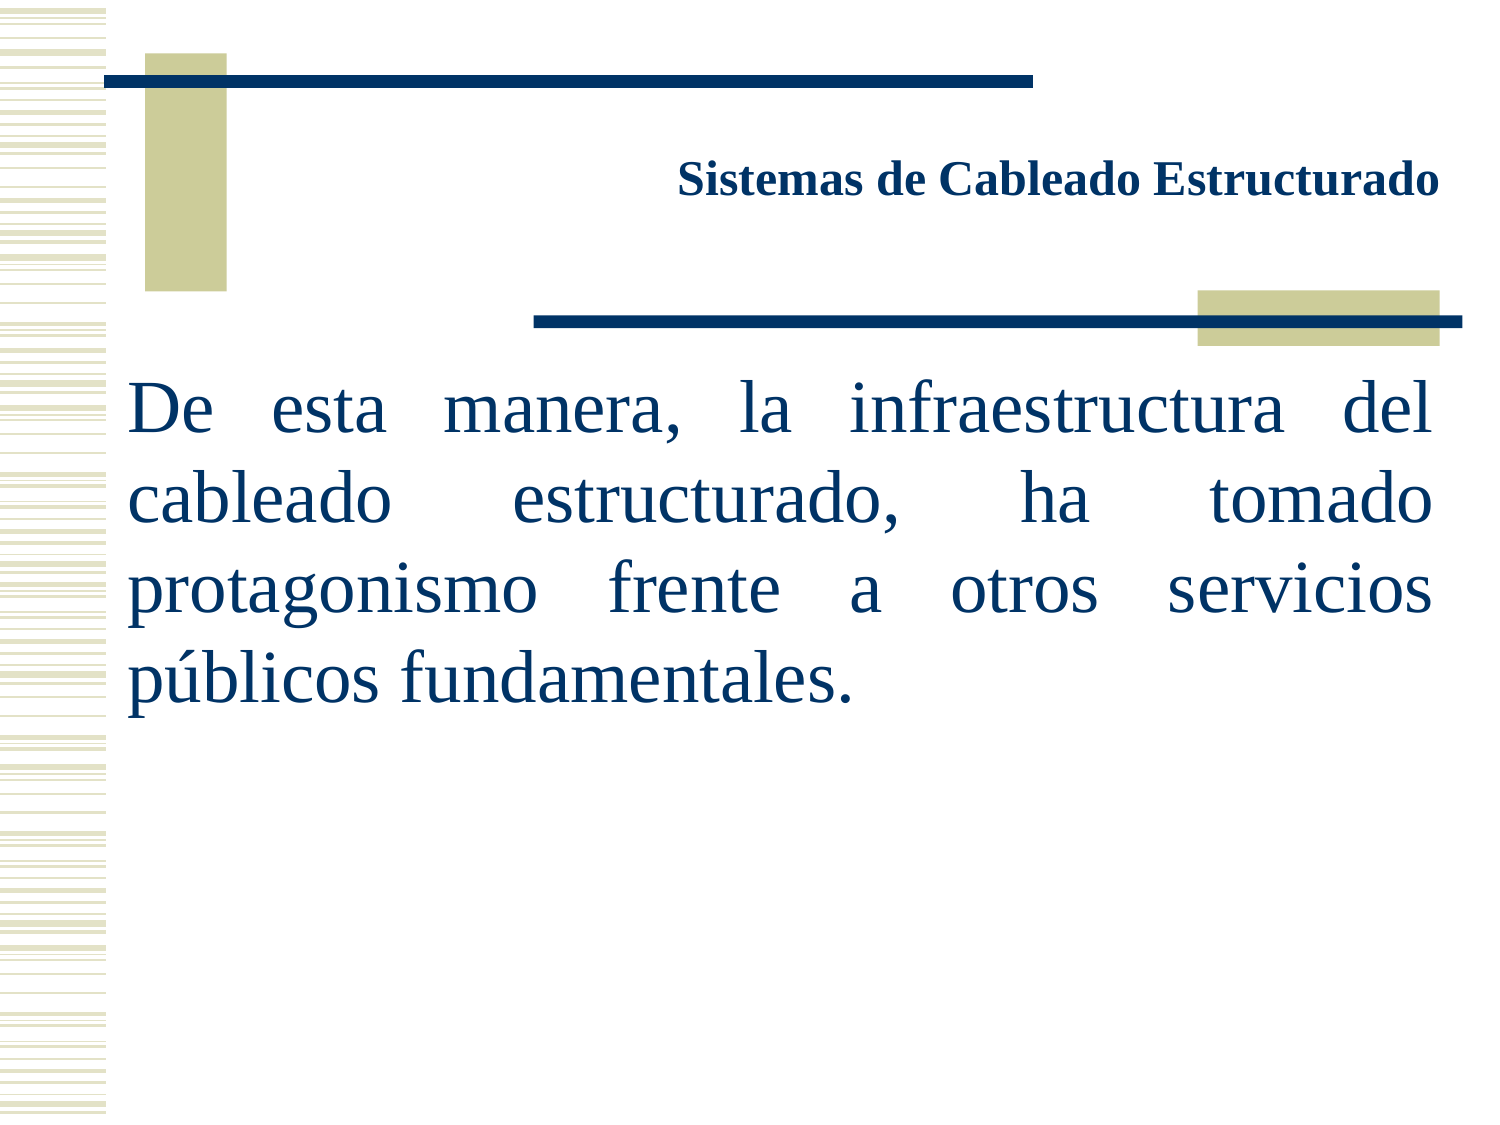

Sistemas de Cableado Estructurado
De esta manera, la infraestructura del cableado estructurado, ha tomado protagonismo frente a otros servicios públicos fundamentales.